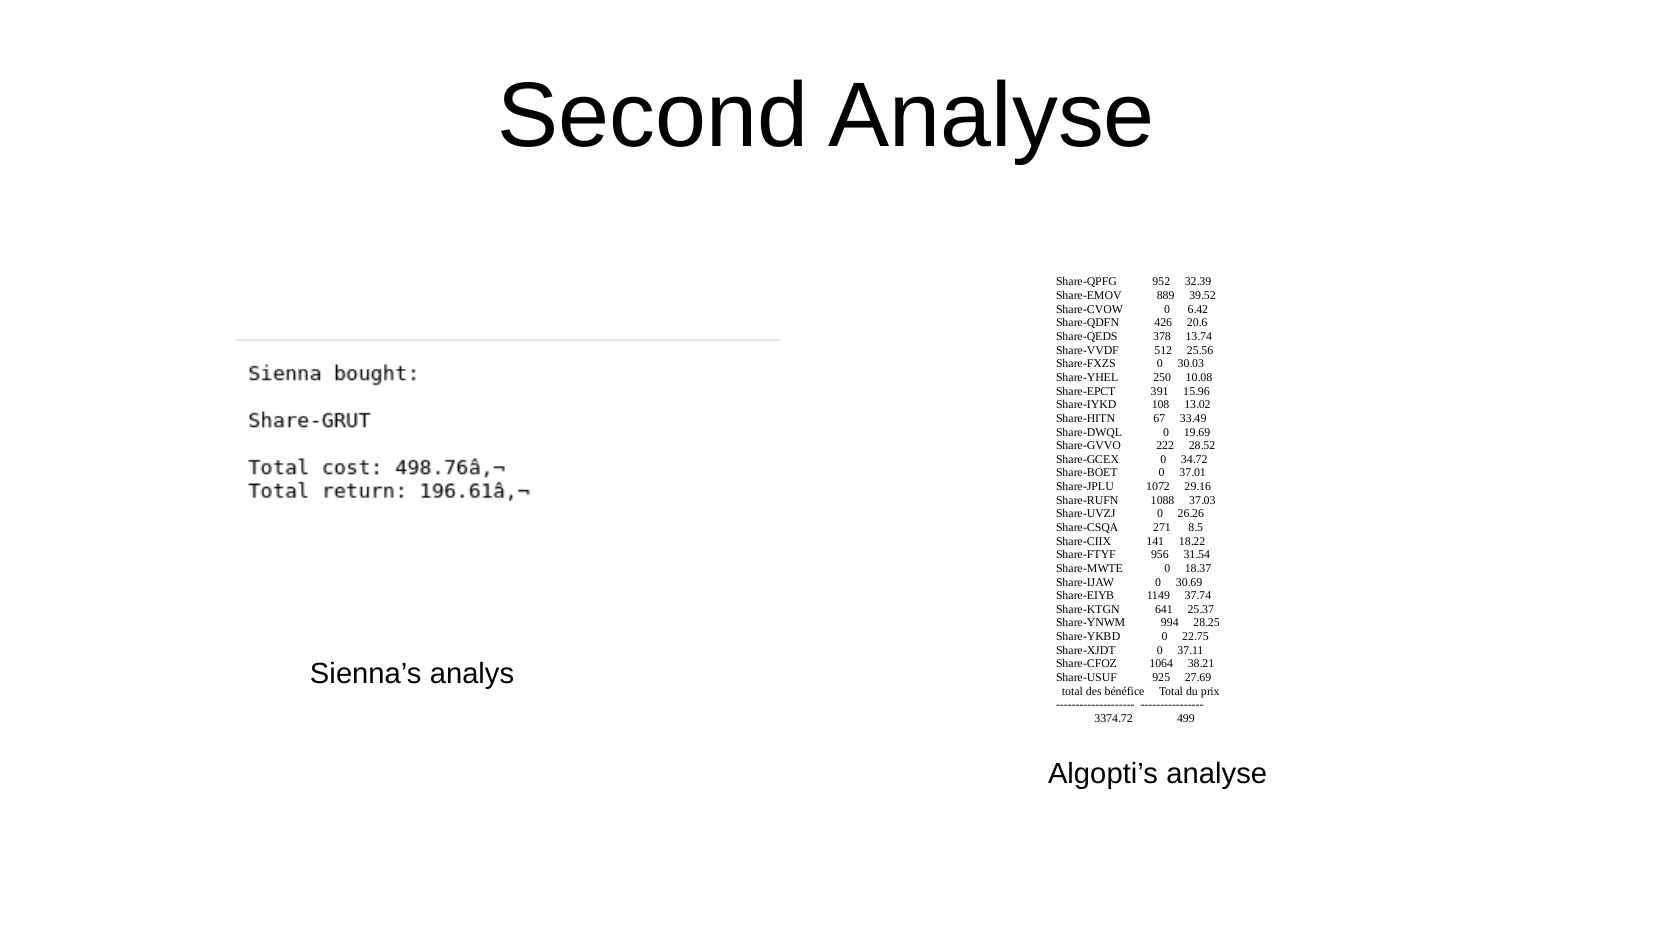

# Second Analyse
Sienna’s analys
Algopti’s analyse